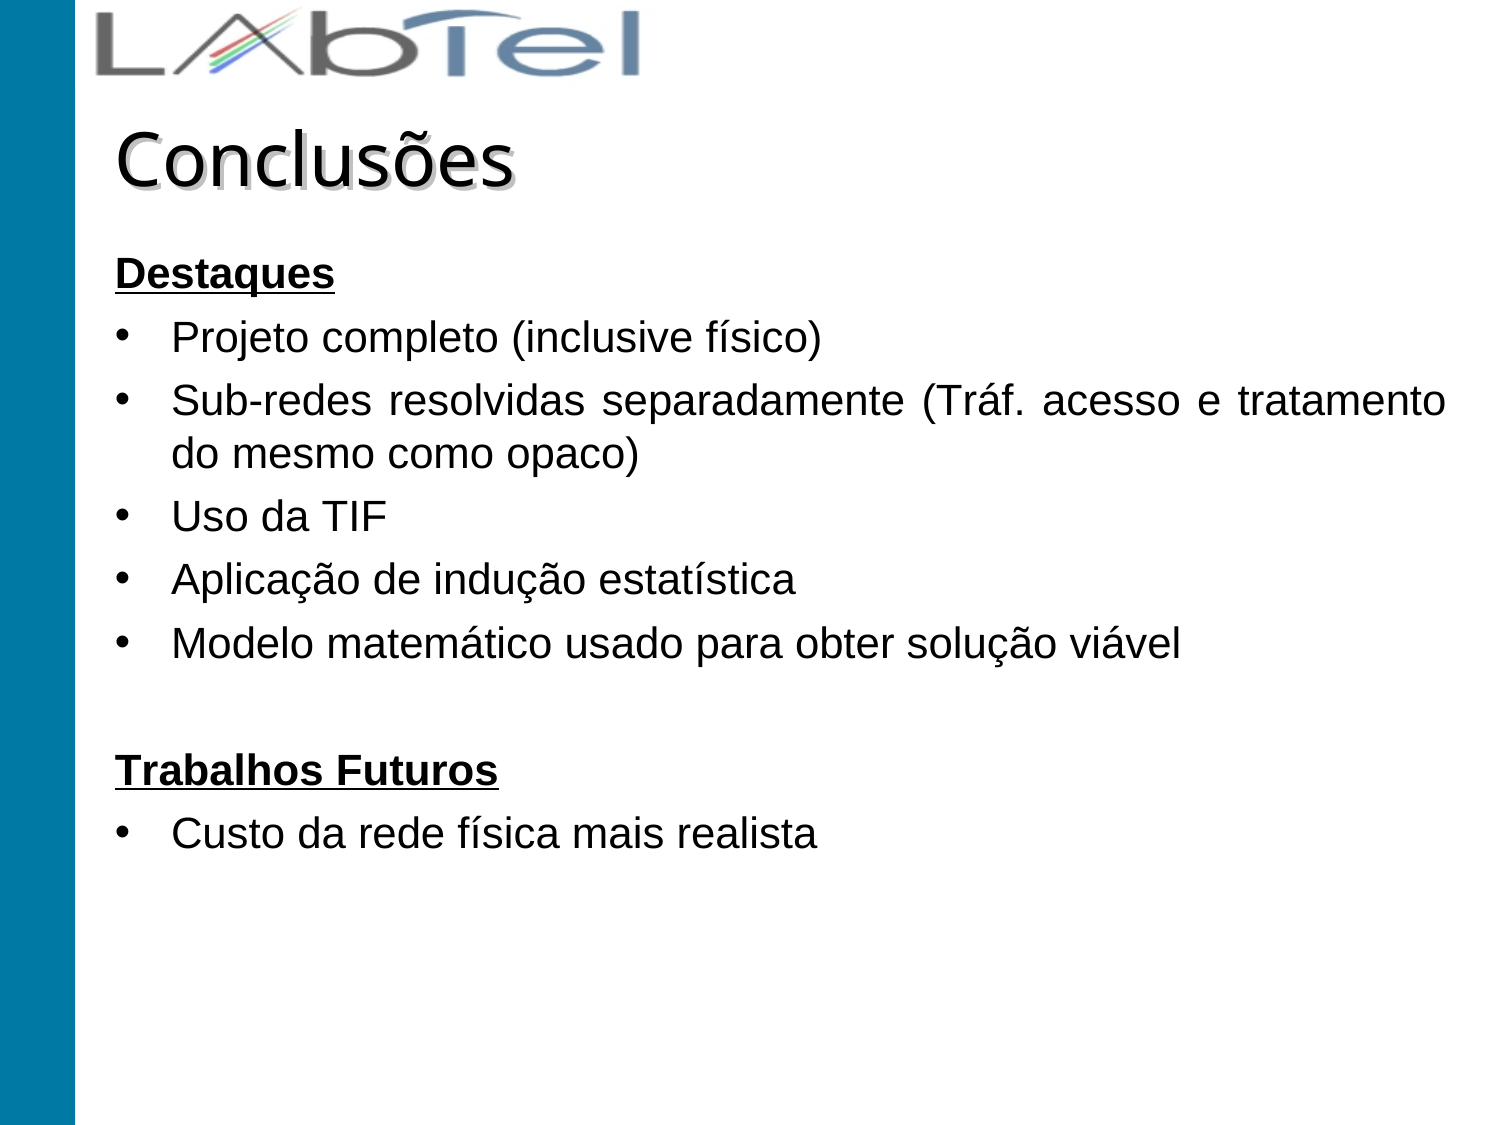

# Conclusões
Destaques
Projeto completo (inclusive físico)
Sub-redes resolvidas separadamente (Tráf. acesso e tratamento do mesmo como opaco)
Uso da TIF
Aplicação de indução estatística
Modelo matemático usado para obter solução viável
Trabalhos Futuros
Custo da rede física mais realista